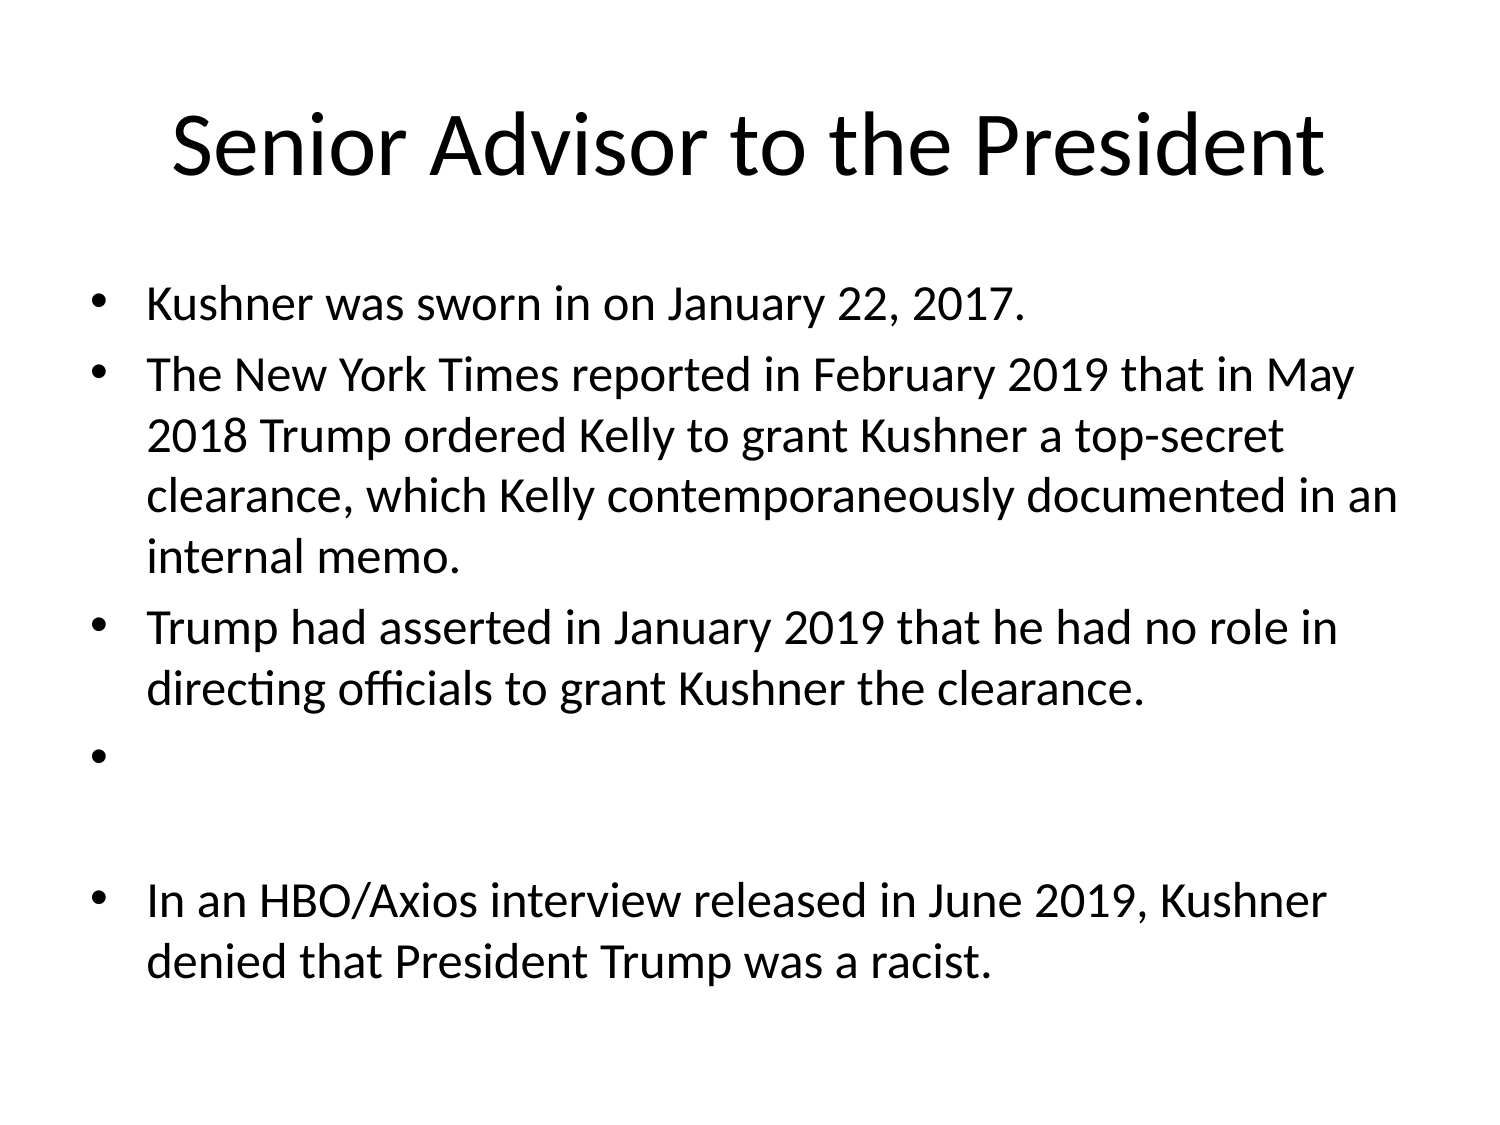

# Senior Advisor to the President
Kushner was sworn in on January 22, 2017.
The New York Times reported in February 2019 that in May 2018 Trump ordered Kelly to grant Kushner a top-secret clearance, which Kelly contemporaneously documented in an internal memo.
Trump had asserted in January 2019 that he had no role in directing officials to grant Kushner the clearance.
In an HBO/Axios interview released in June 2019, Kushner denied that President Trump was a racist.